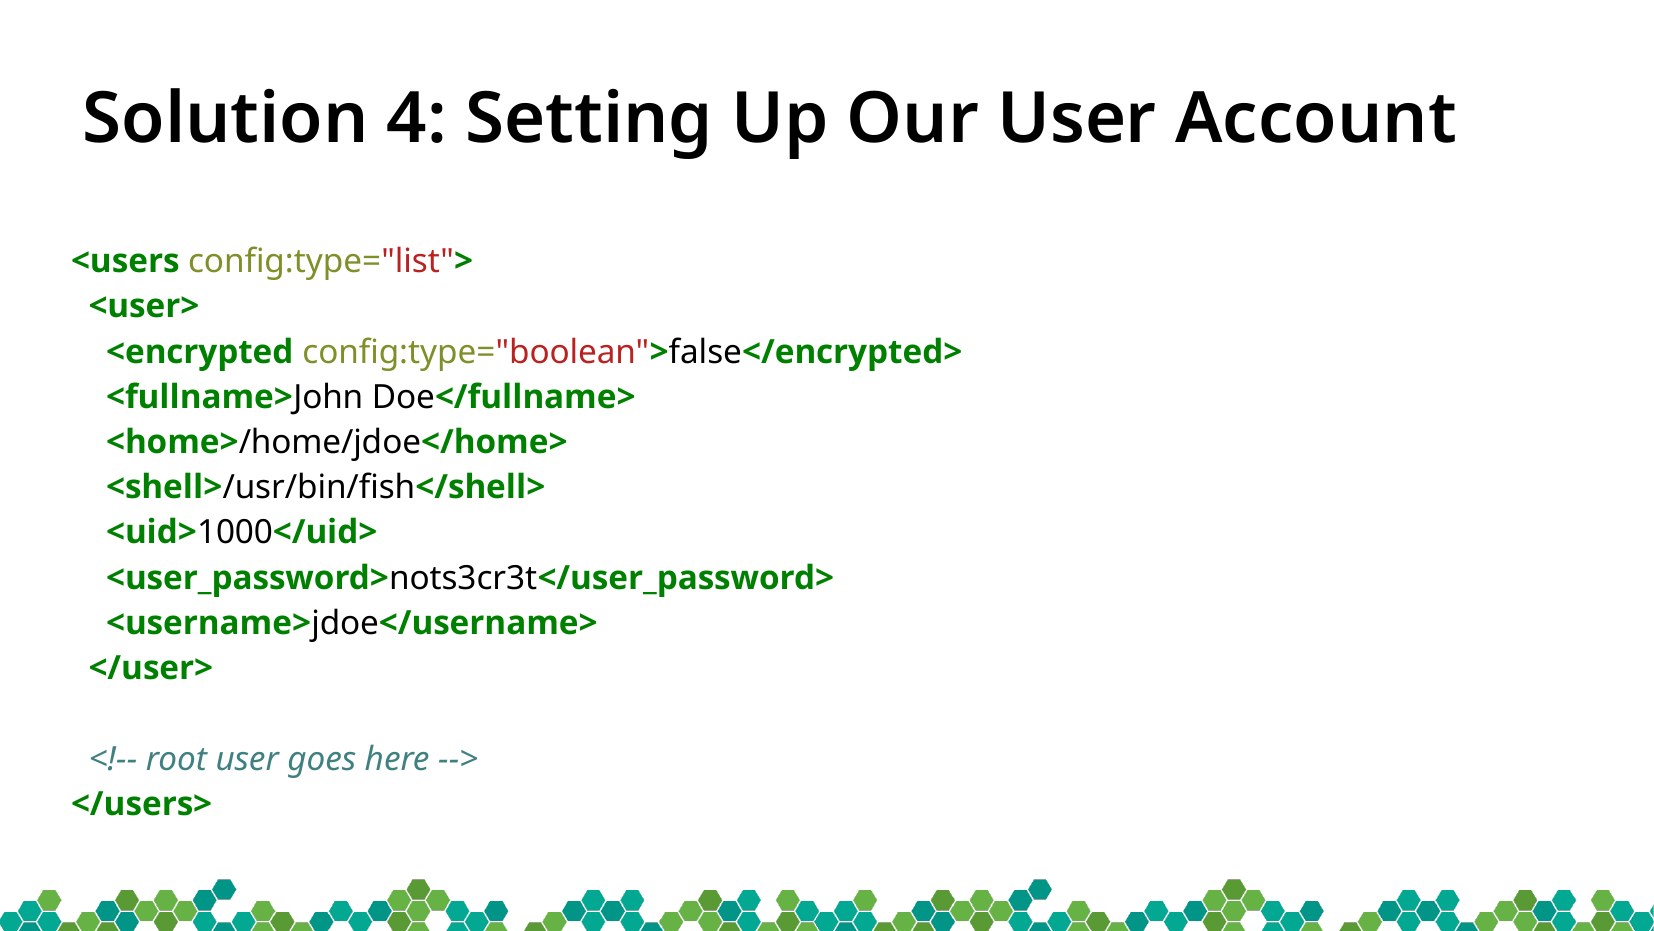

# Solution 4: Setting Up Our User Account
<users config:type="list">
 <user>
 <encrypted config:type="boolean">false</encrypted>
 <fullname>John Doe</fullname>
 <home>/home/jdoe</home>
 <shell>/usr/bin/fish</shell>
 <uid>1000</uid>
 <user_password>nots3cr3t</user_password>
 <username>jdoe</username>
 </user>
 <!-- root user goes here -->
</users>